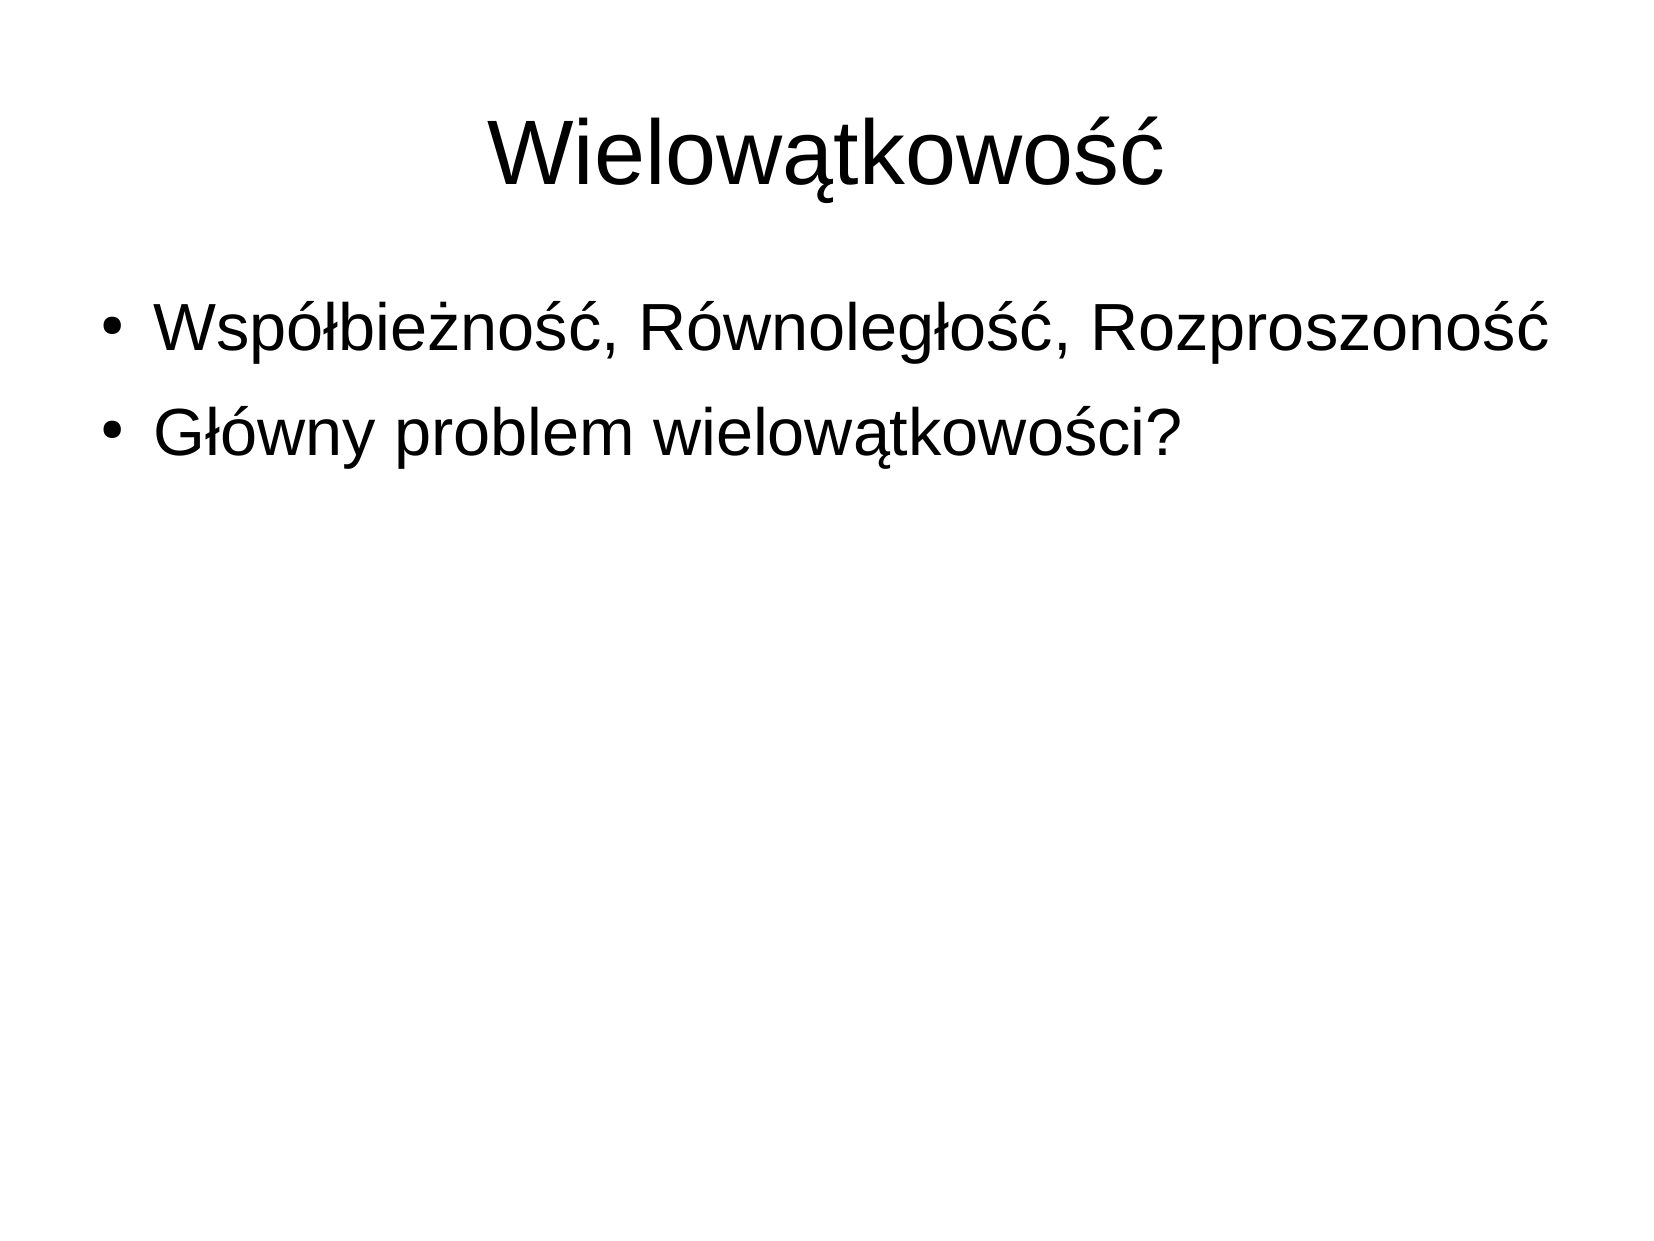

# Wielowątkowość
Współbieżność, Równoległość, Rozproszoność
Główny problem wielowątkowości?